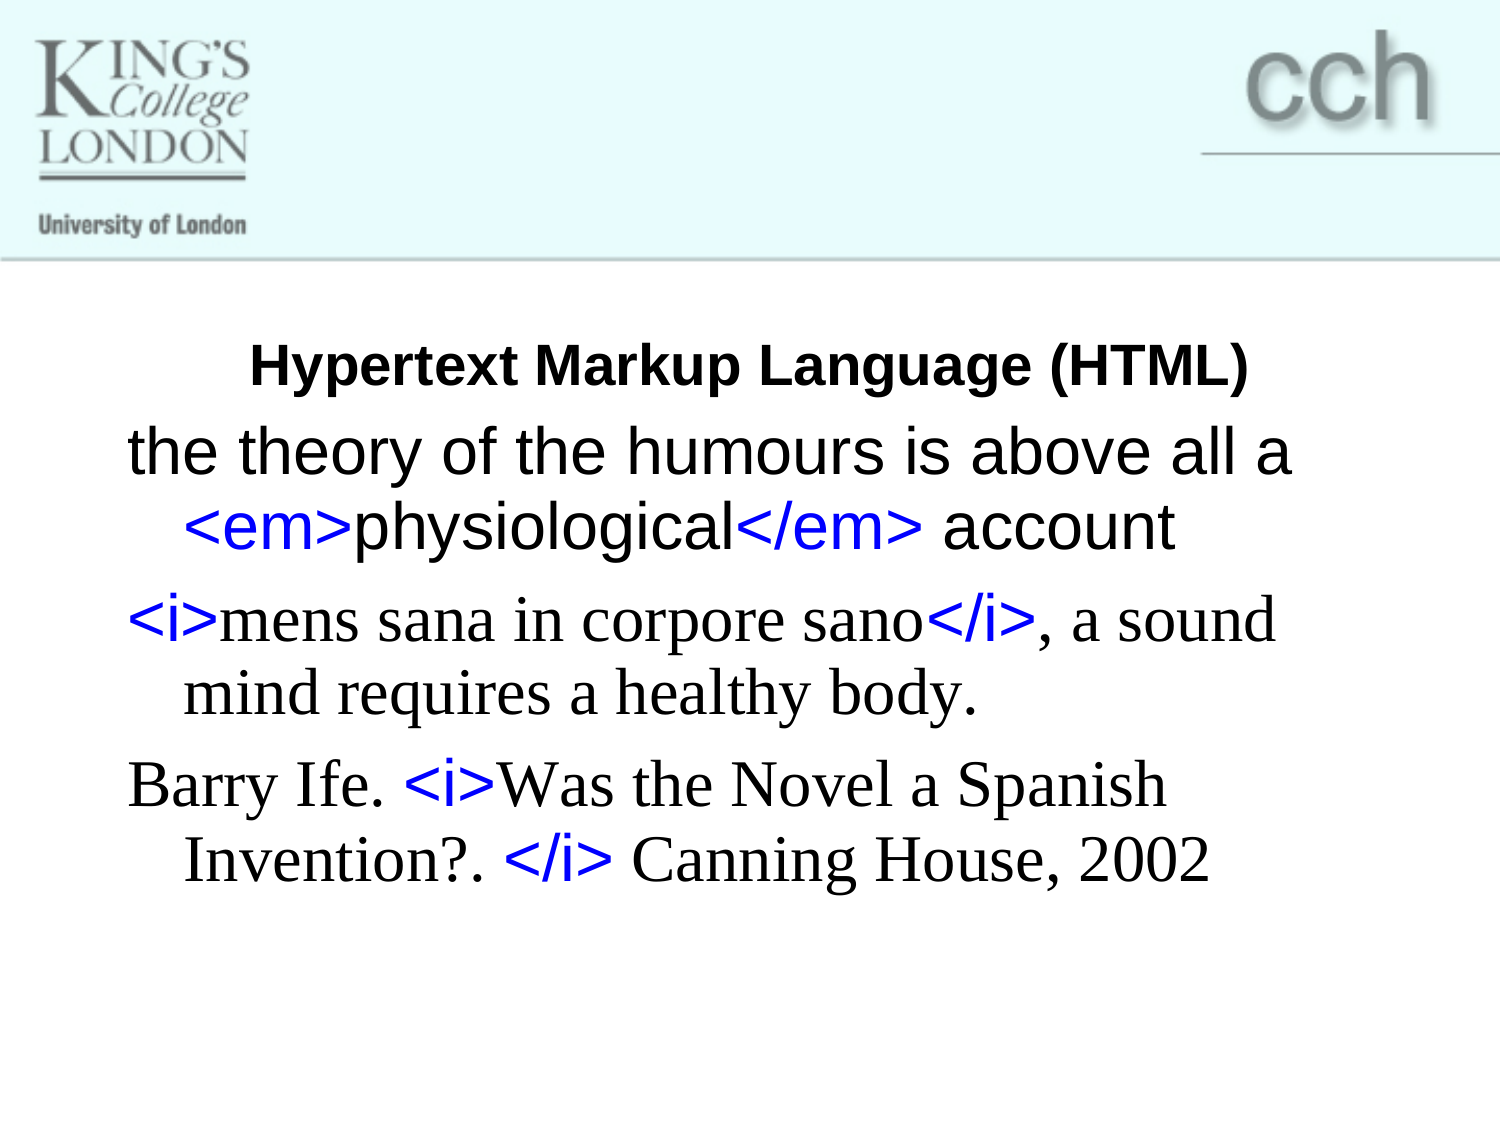

# Hypertext Markup Language (HTML)
the theory of the humours is above all a <em>physiological</em> account
<i>mens sana in corpore sano</i>, a sound mind requires a healthy body.
Barry Ife. <i>Was the Novel a Spanish Invention?. </i> Canning House, 2002